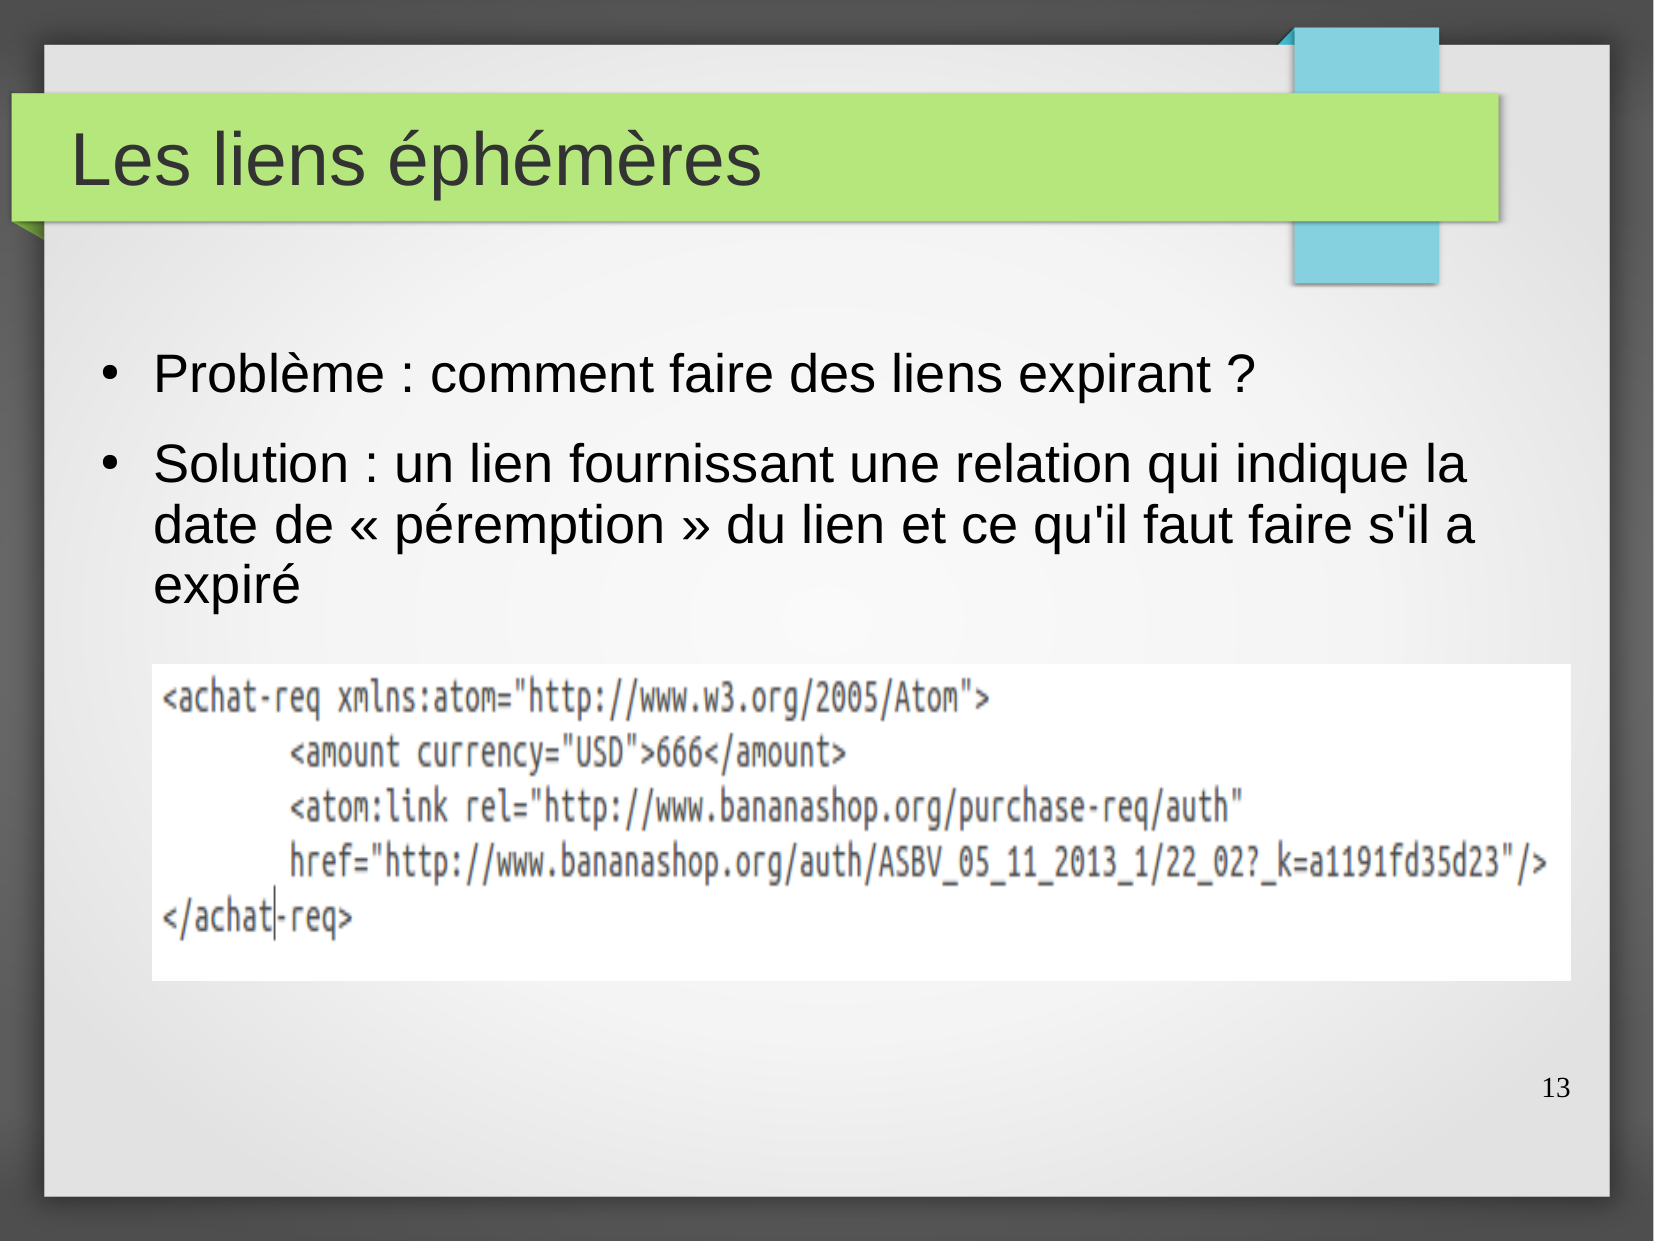

# Les liens éphémères
Problème : comment faire des liens expirant ?
Solution : un lien fournissant une relation qui indique la date de « péremption » du lien et ce qu'il faut faire s'il a expiré
13